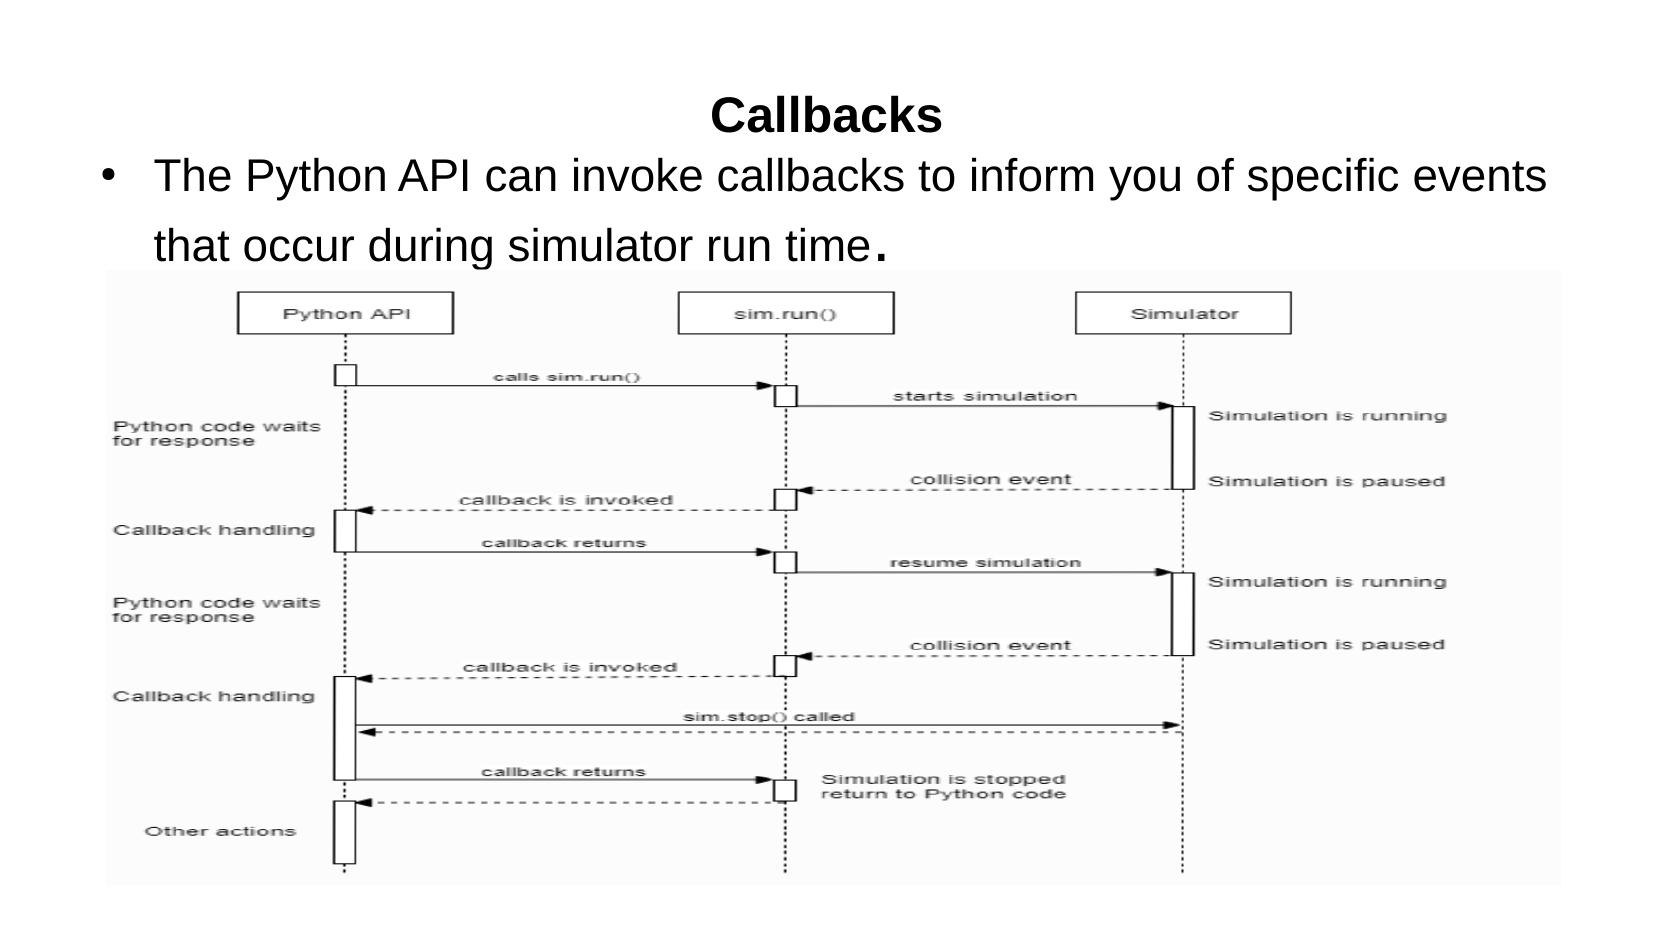

# Callbacks
The Python API can invoke callbacks to inform you of specific events that occur during simulator run time.